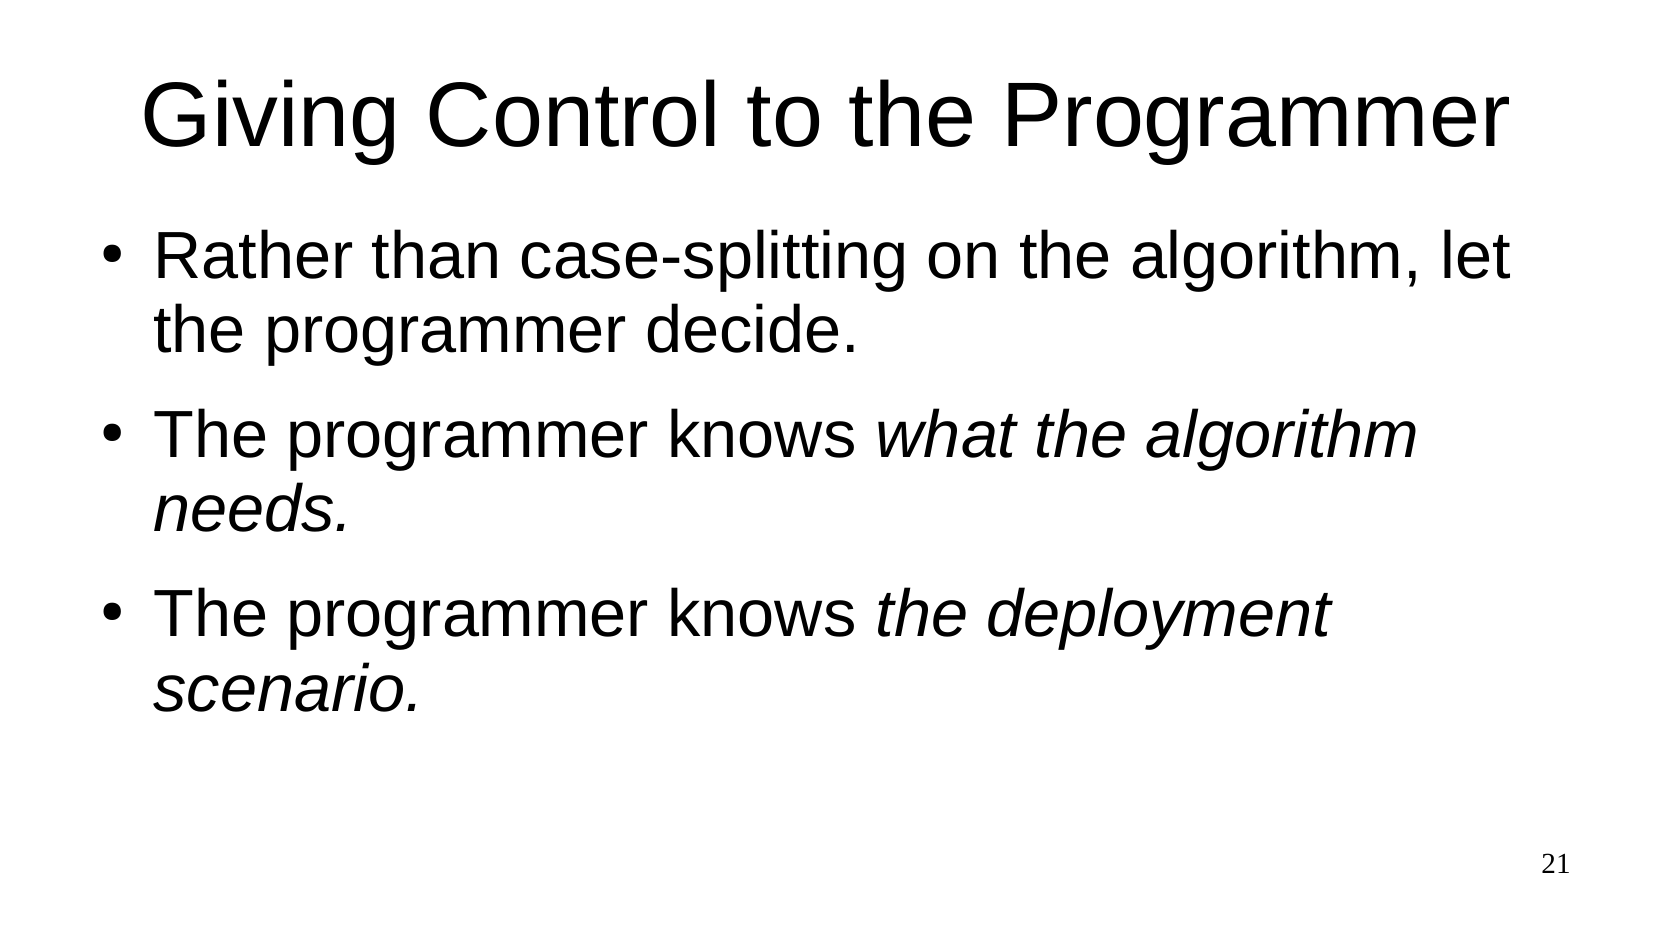

# Giving Control to the Programmer
Rather than case-splitting on the algorithm, let the programmer decide.
The programmer knows what the algorithm needs.
The programmer knows the deployment scenario.
21